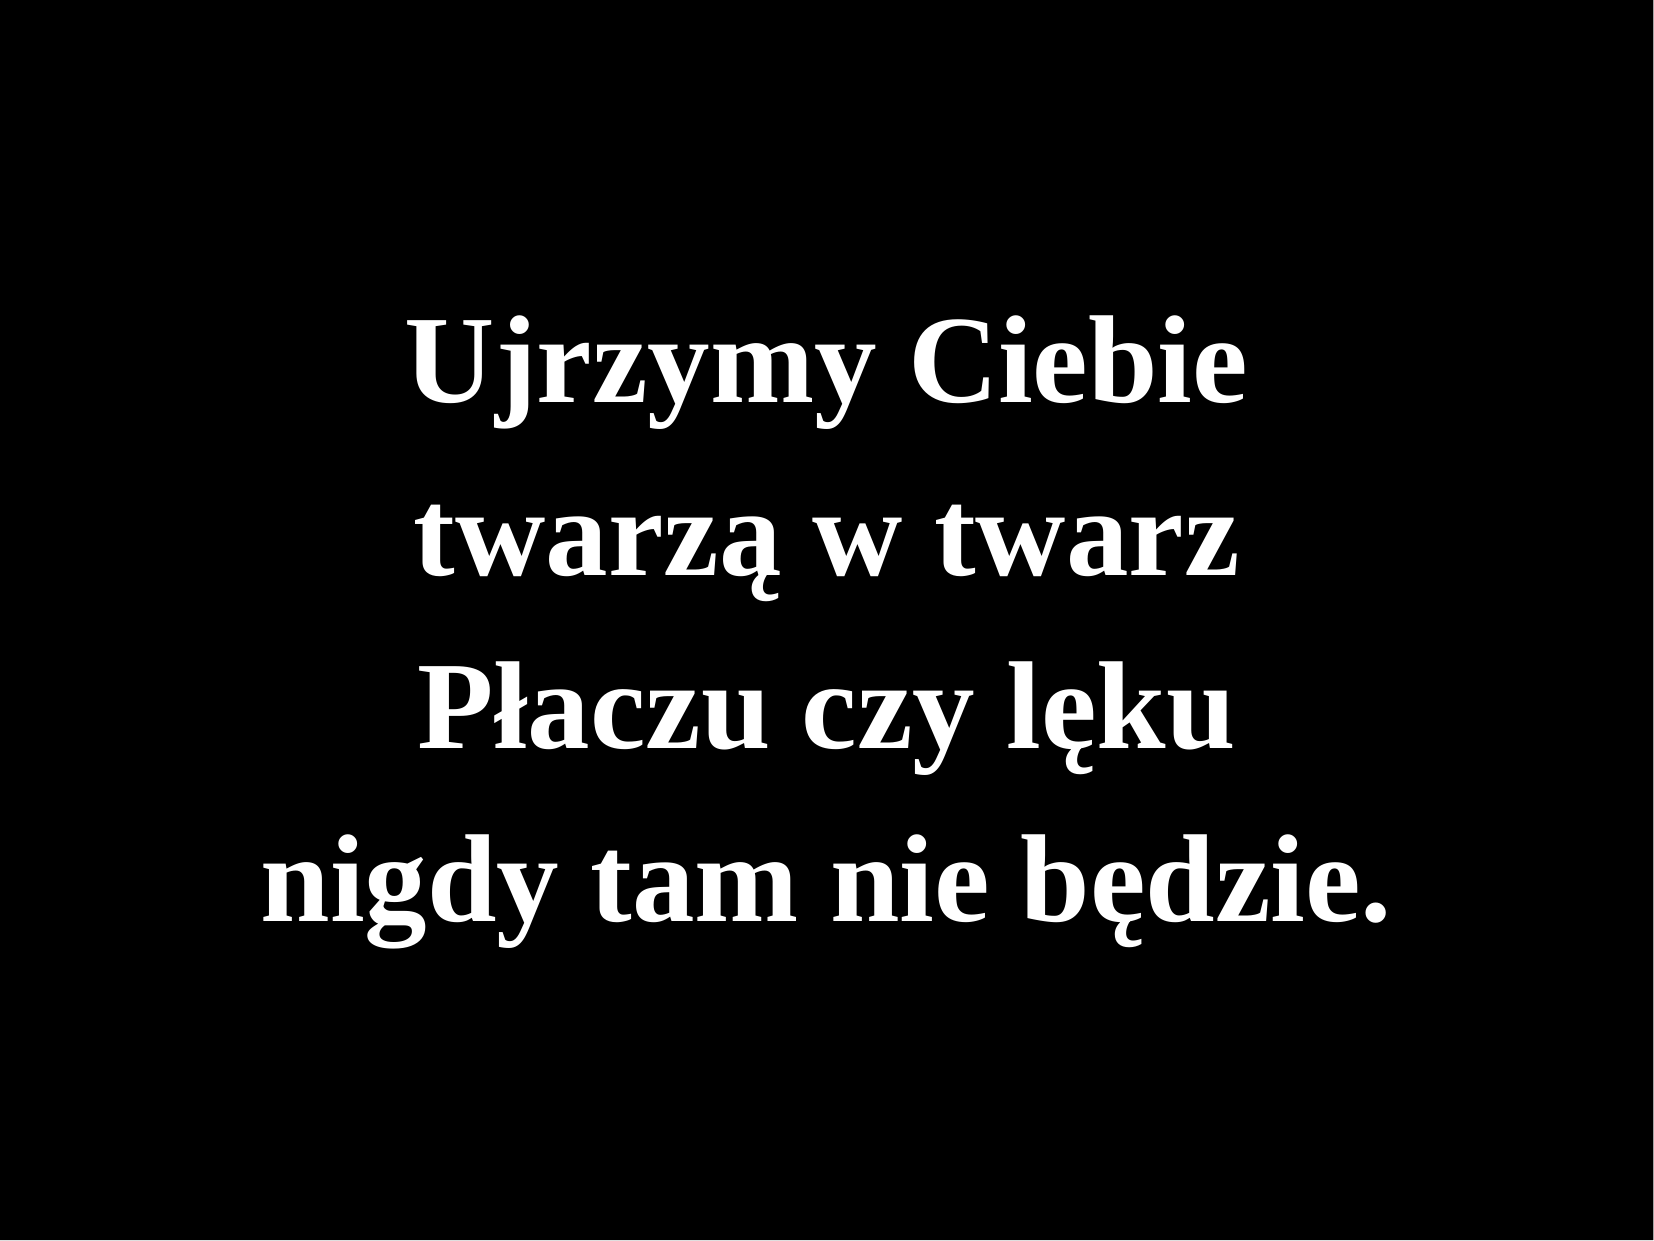

# Ujrzymy Ciebie ppp twarzą w twarz ppp Płaczu czy lęku ppp nigdy tam nie będzie.